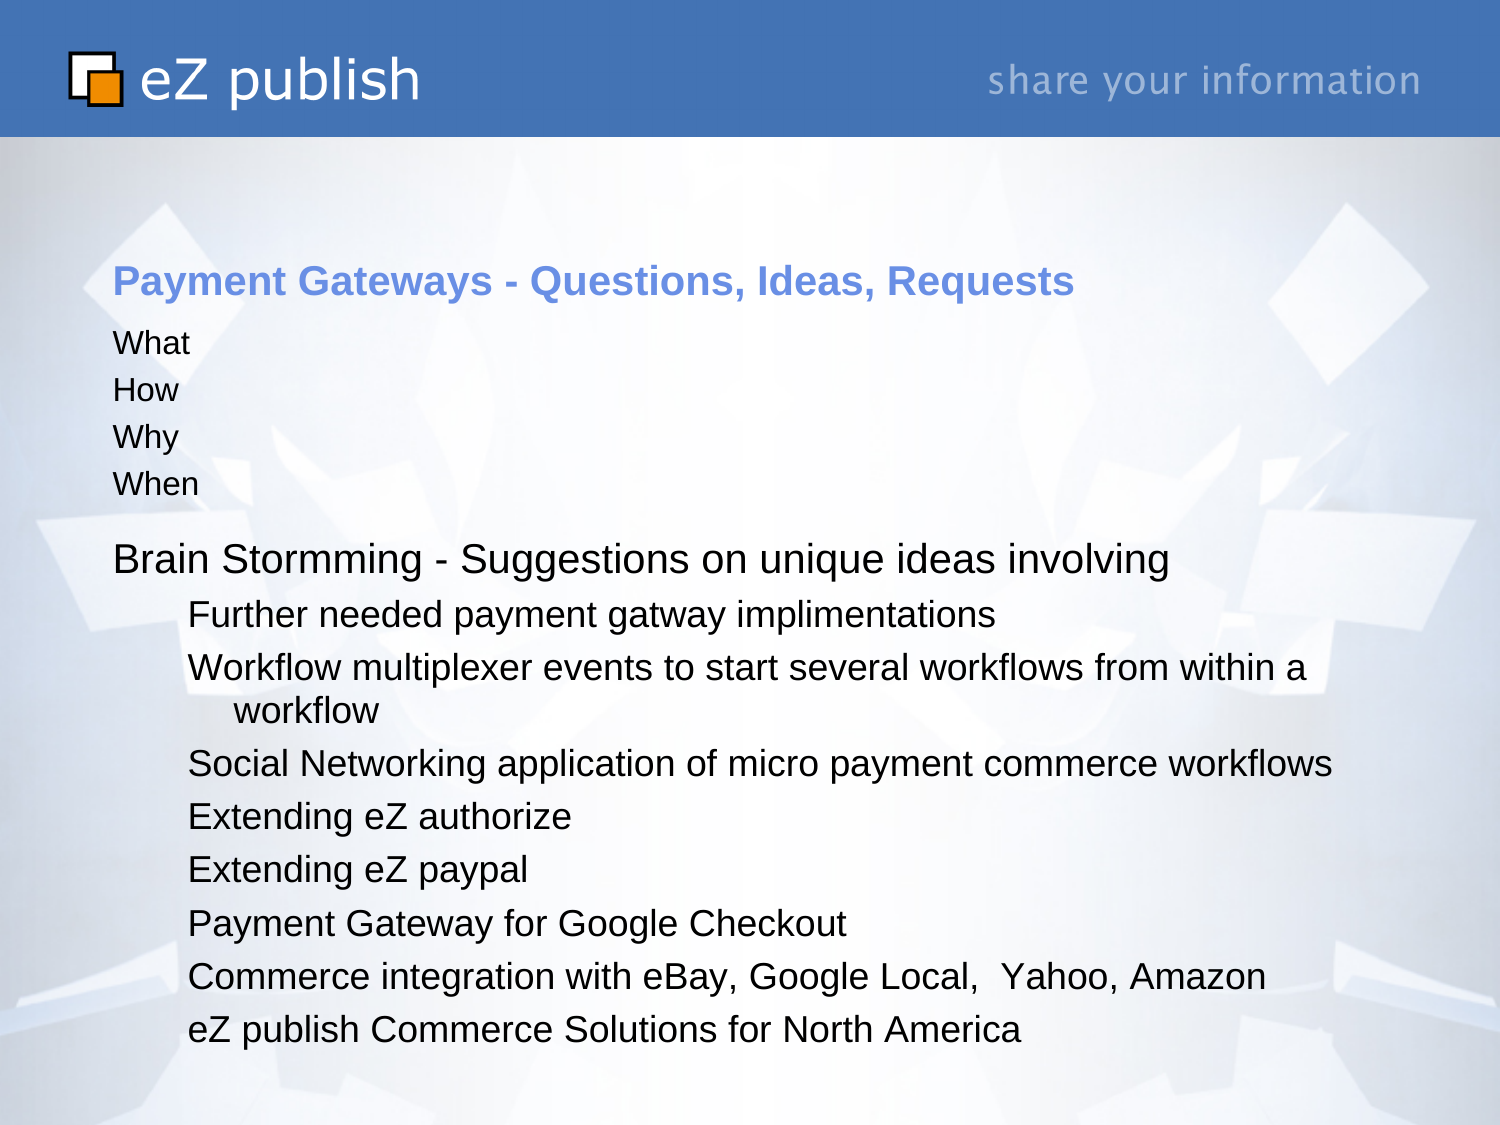

# Payment Gateways - Questions, Ideas, Requests
What
How
Why
When
Brain Stormming - Suggestions on unique ideas involving
Further needed payment gatway implimentations
Workflow multiplexer events to start several workflows from within a workflow
Social Networking application of micro payment commerce workflows
Extending eZ authorize
Extending eZ paypal
Payment Gateway for Google Checkout
Commerce integration with eBay, Google Local, Yahoo, Amazon
eZ publish Commerce Solutions for North America